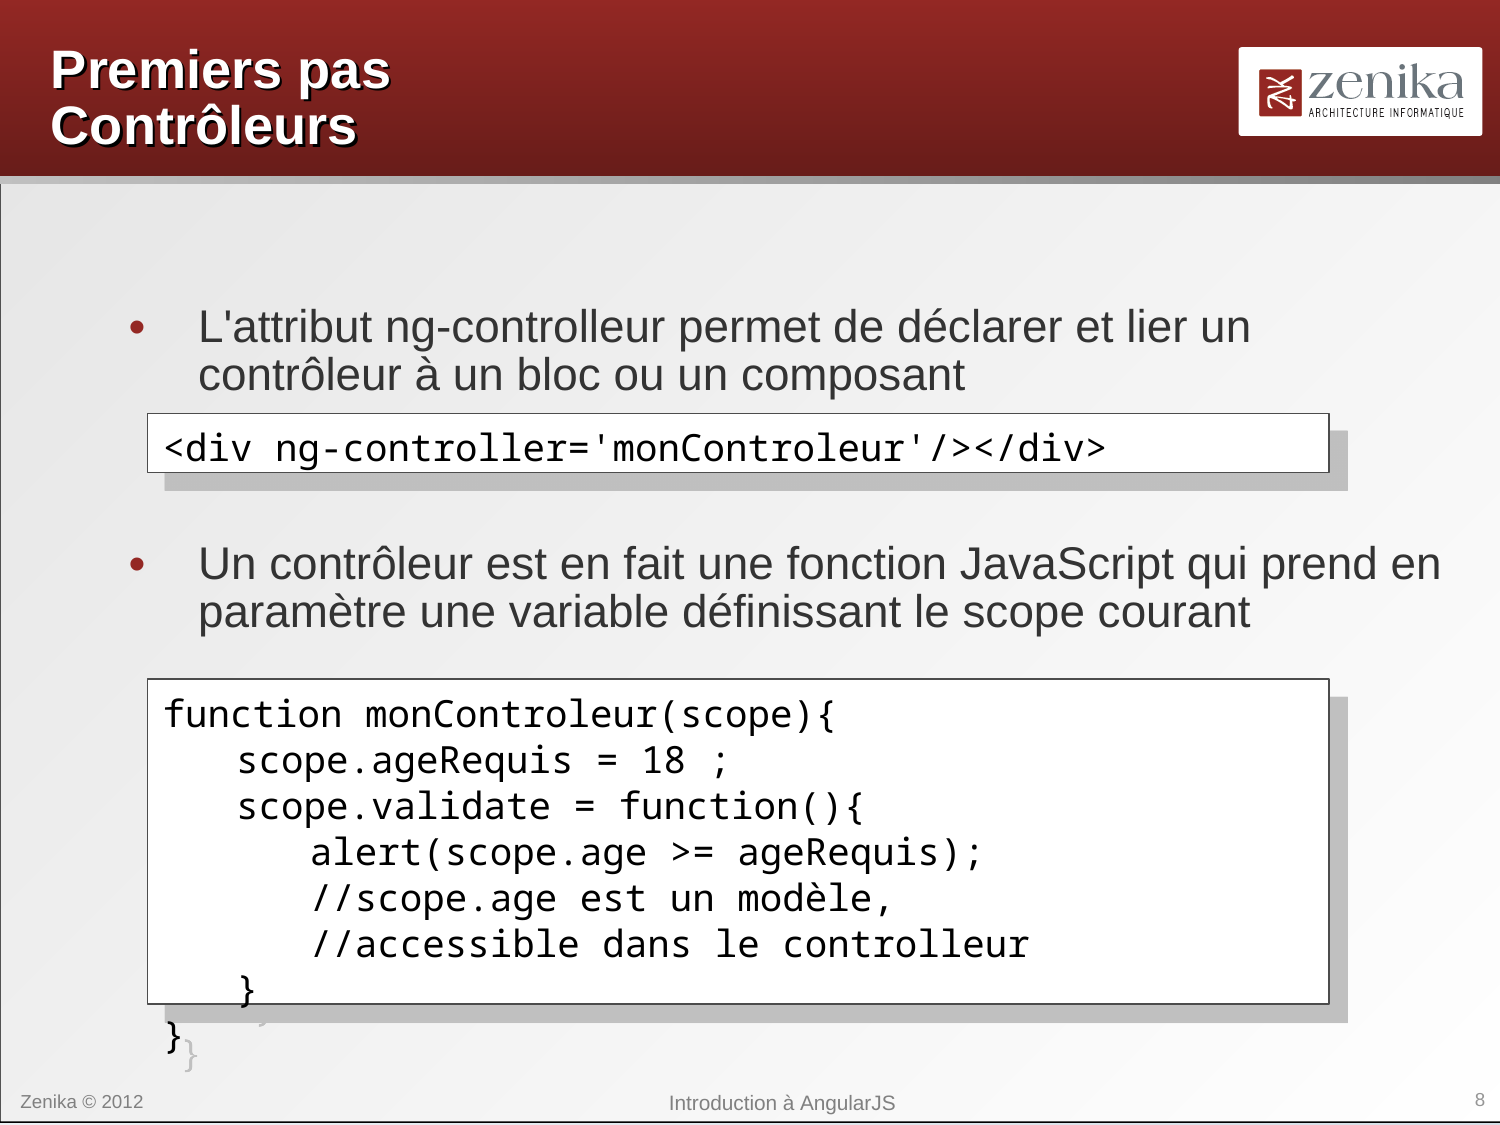

# Premiers pas Contrôleurs
L'attribut ng-controlleur permet de déclarer et lier un contrôleur à un bloc ou un composant
Un contrôleur est en fait une fonction JavaScript qui prend en paramètre une variable définissant le scope courant
<div ng-controller='monControleur'/></div>
function monControleur(scope){
	scope.ageRequis = 18 ;
	scope.validate = function(){
		alert(scope.age >= ageRequis);
		//scope.age est un modèle,
		//accessible dans le controlleur
	}
}